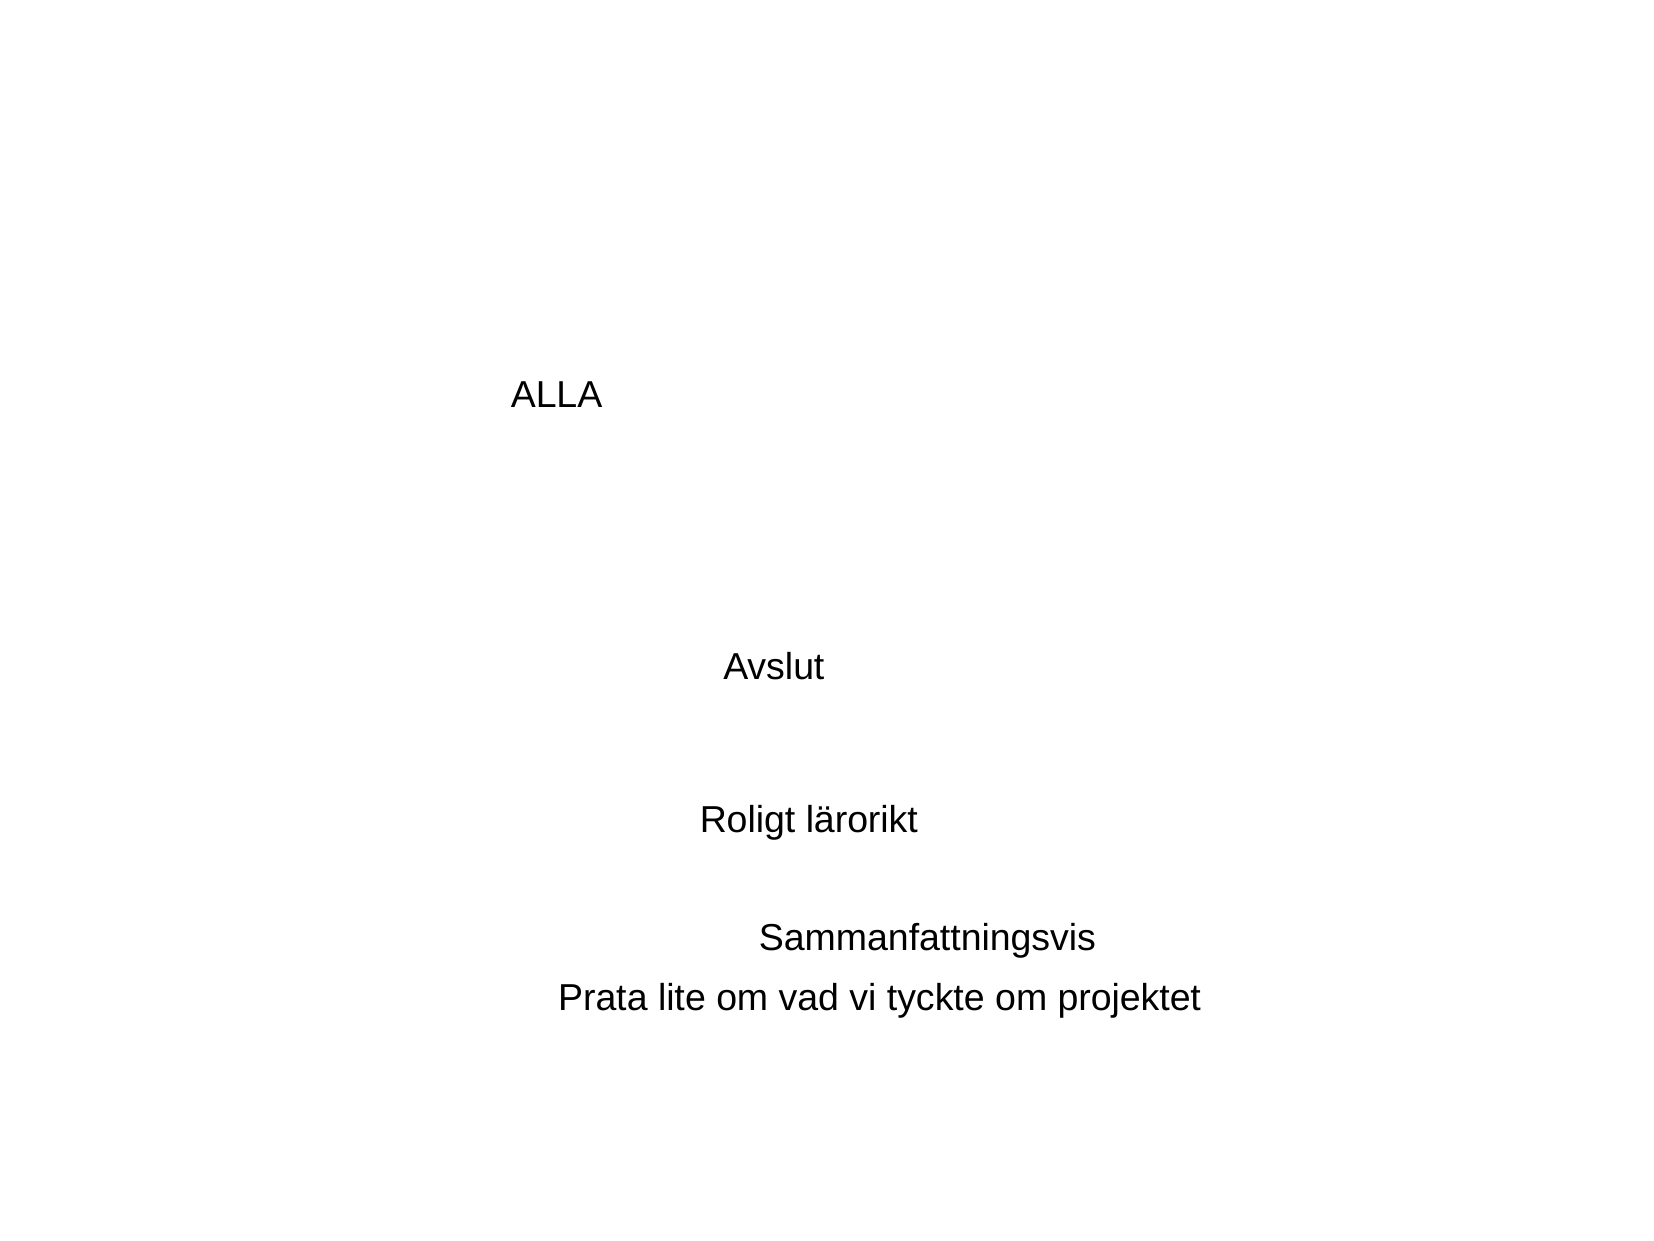

ALLA
Avslut
Roligt lärorikt
Sammanfattningsvis
Prata lite om vad vi tyckte om projektet